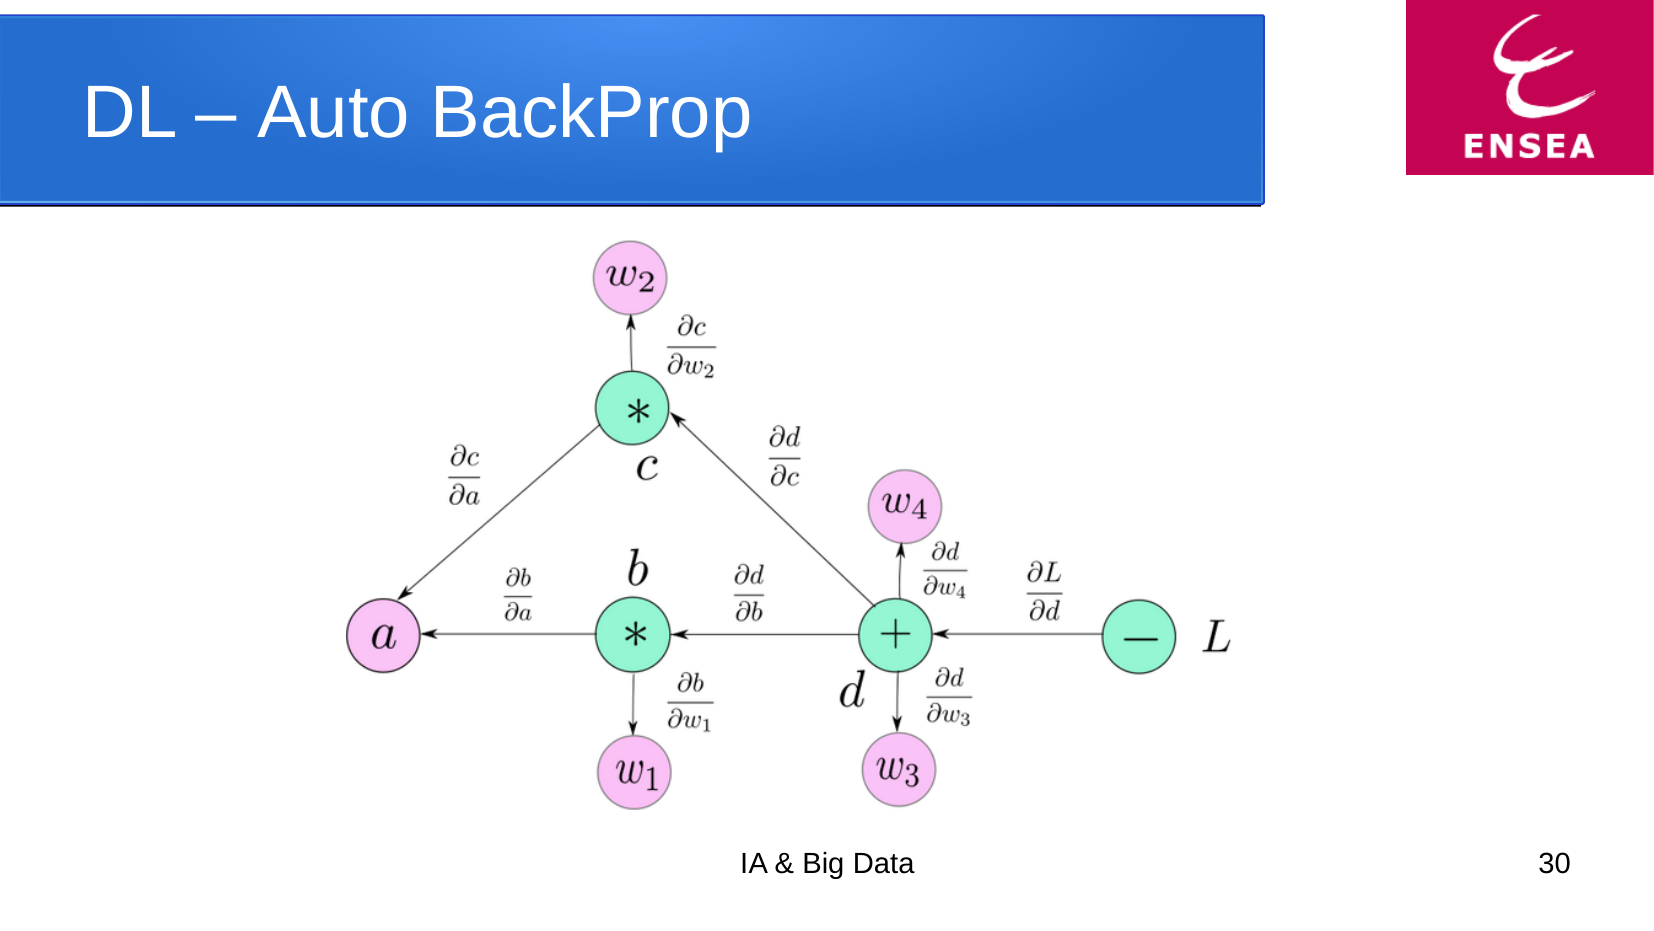

# DL – Auto BackProp
IA & Big Data
30